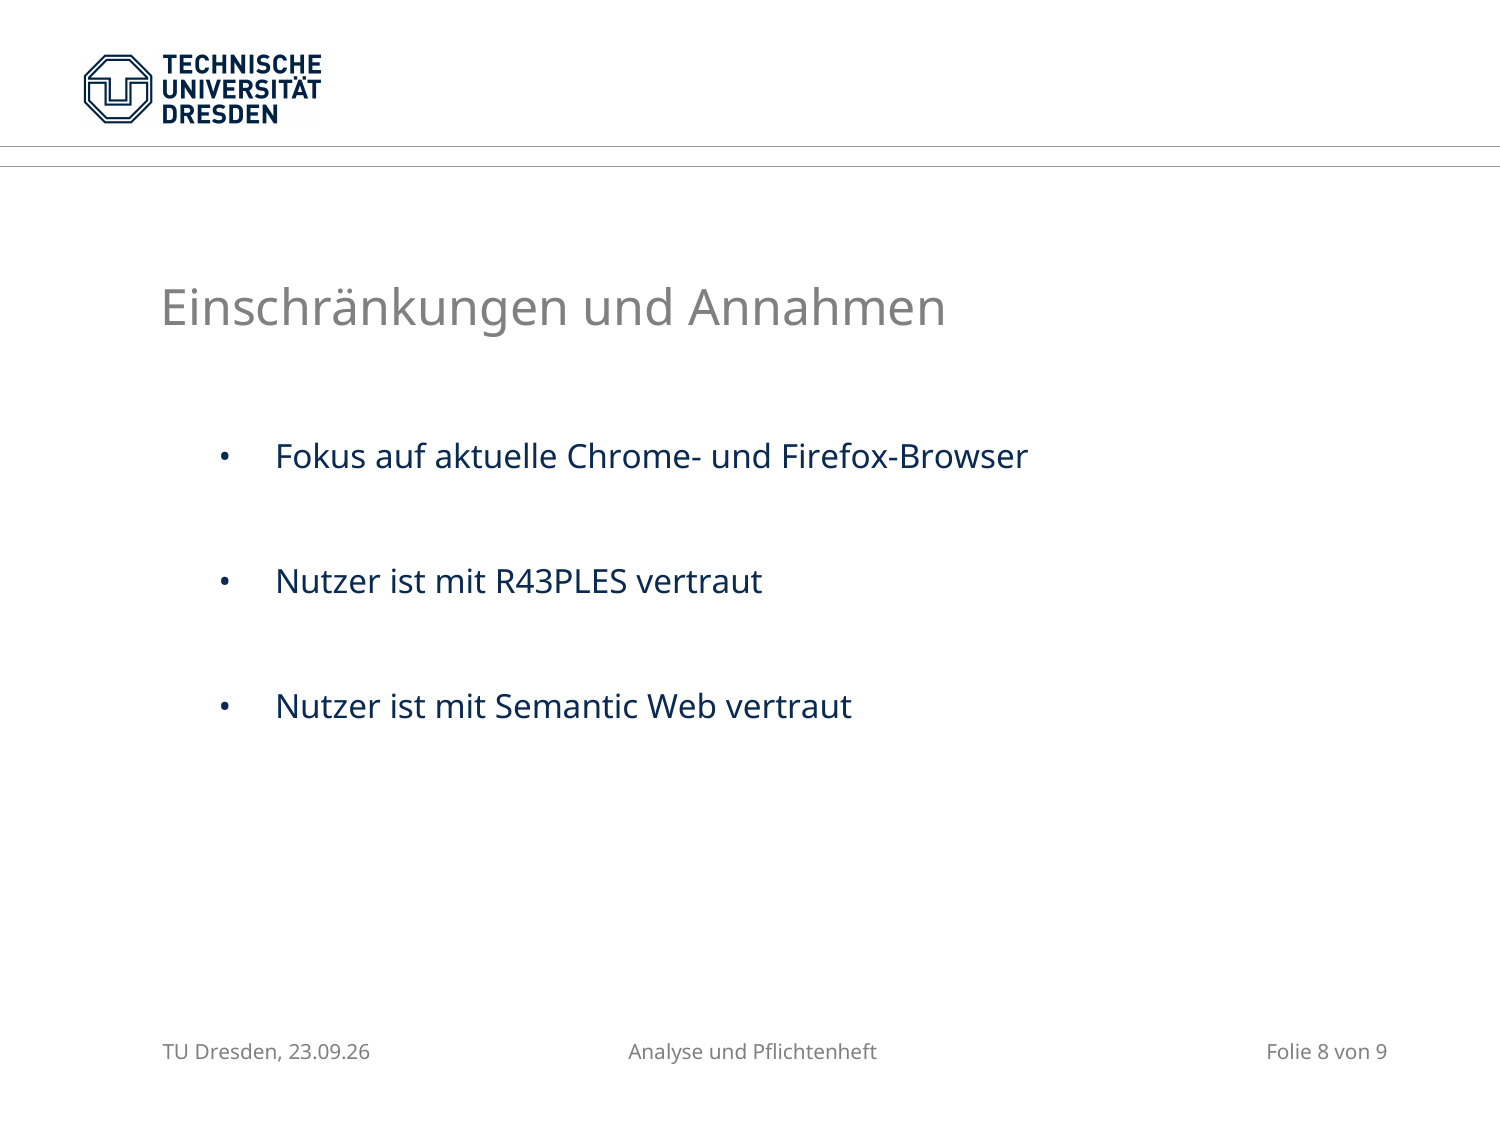

# Einschränkungen und Annahmen
Fokus auf aktuelle Chrome- und Firefox-Browser
Nutzer ist mit R43PLES vertraut
Nutzer ist mit Semantic Web vertraut
8